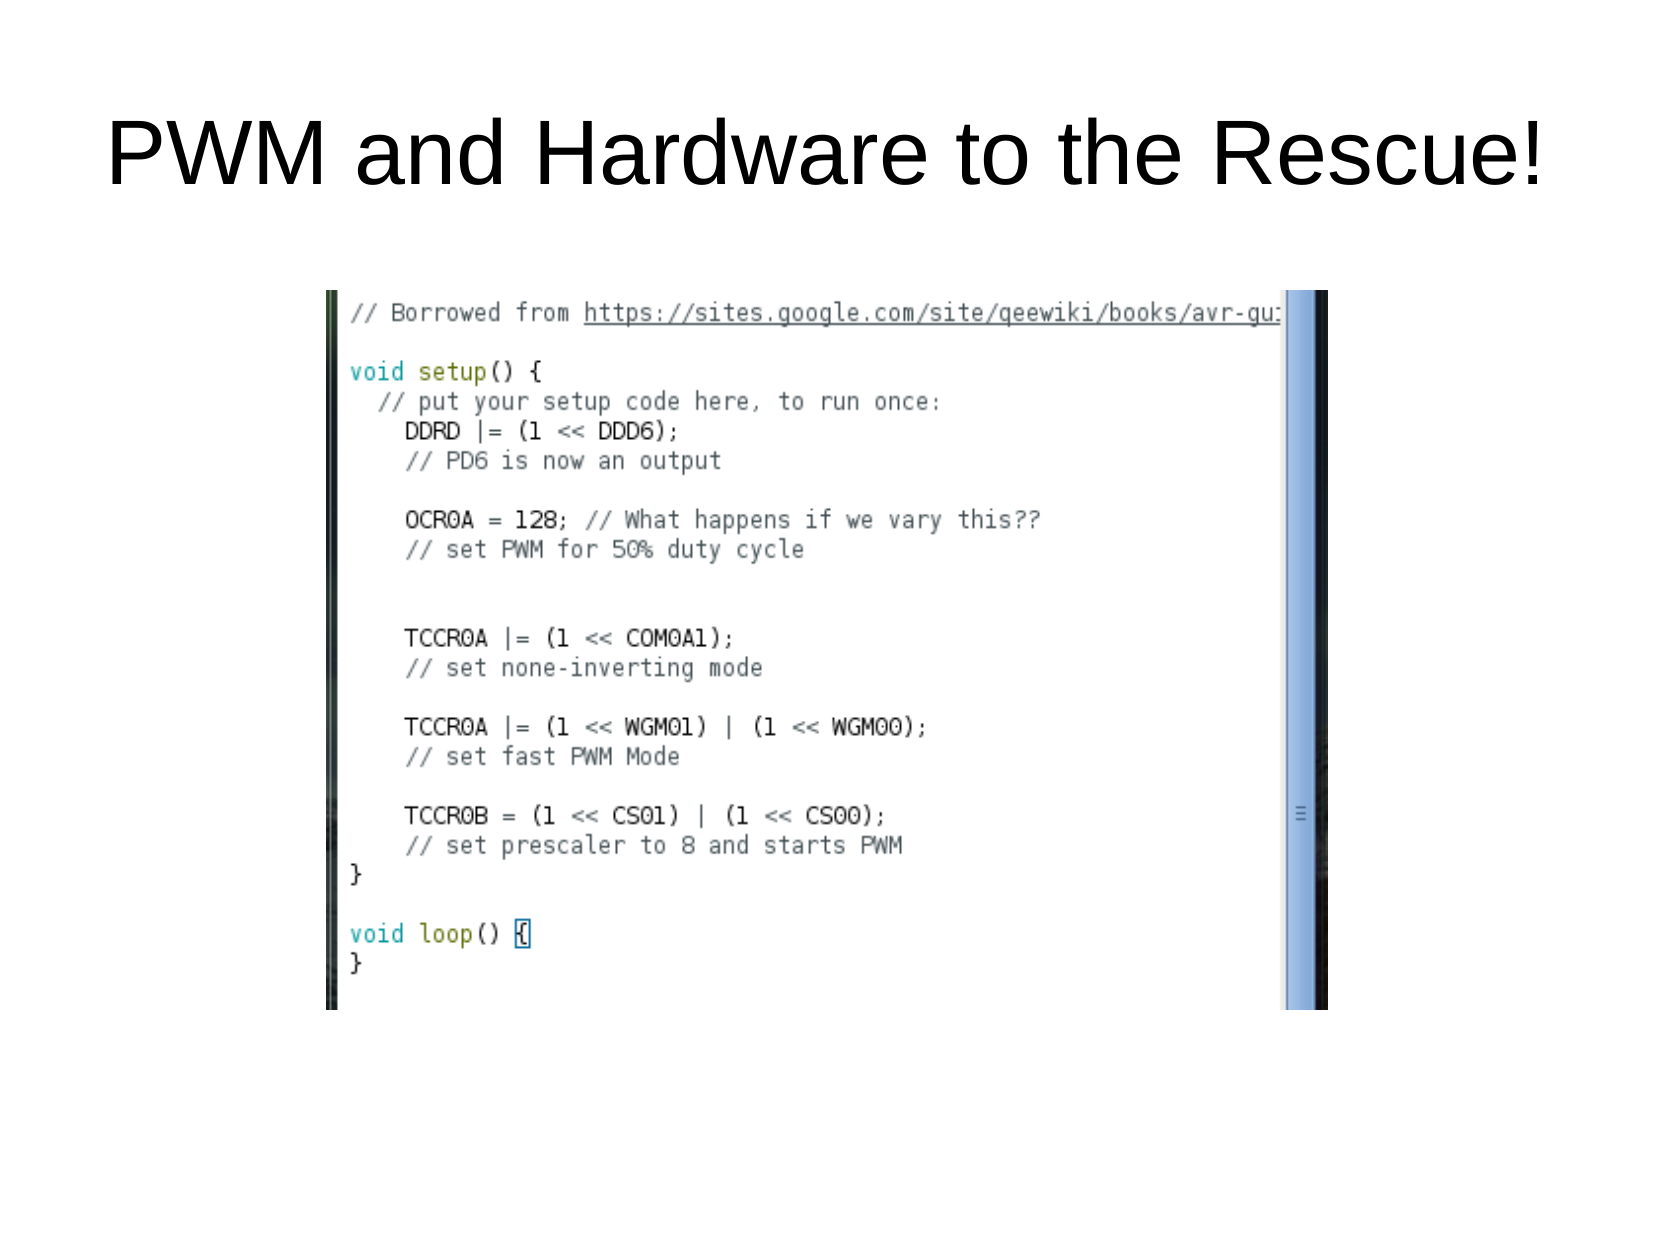

# PWM and Hardware to the Rescue!